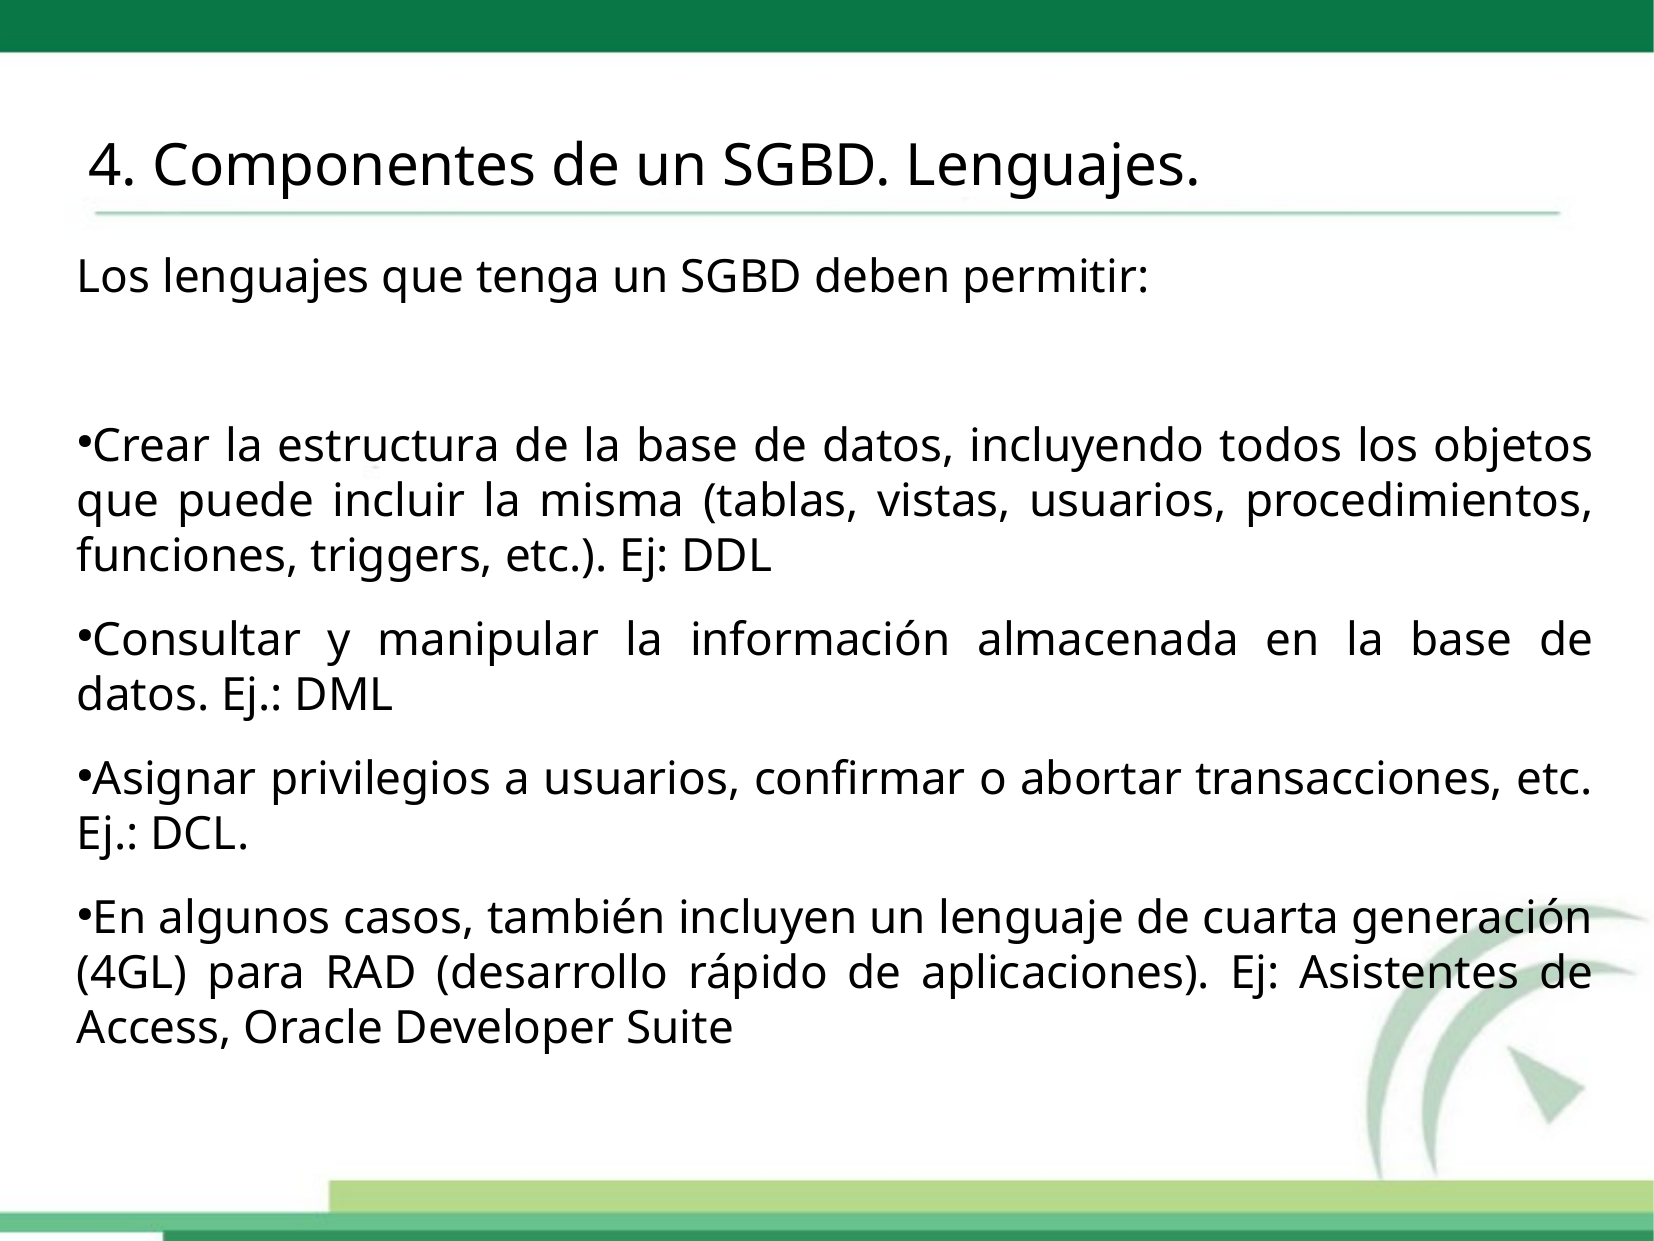

# 4. Componentes de un SGBD. Lenguajes.
Los lenguajes que tenga un SGBD deben permitir:
Crear la estructura de la base de datos, incluyendo todos los objetos que puede incluir la misma (tablas, vistas, usuarios, procedimientos, funciones, triggers, etc.). Ej: DDL
Consultar y manipular la información almacenada en la base de datos. Ej.: DML
Asignar privilegios a usuarios, confirmar o abortar transacciones, etc. Ej.: DCL.
En algunos casos, también incluyen un lenguaje de cuarta generación (4GL) para RAD (desarrollo rápido de aplicaciones). Ej: Asistentes de Access, Oracle Developer Suite